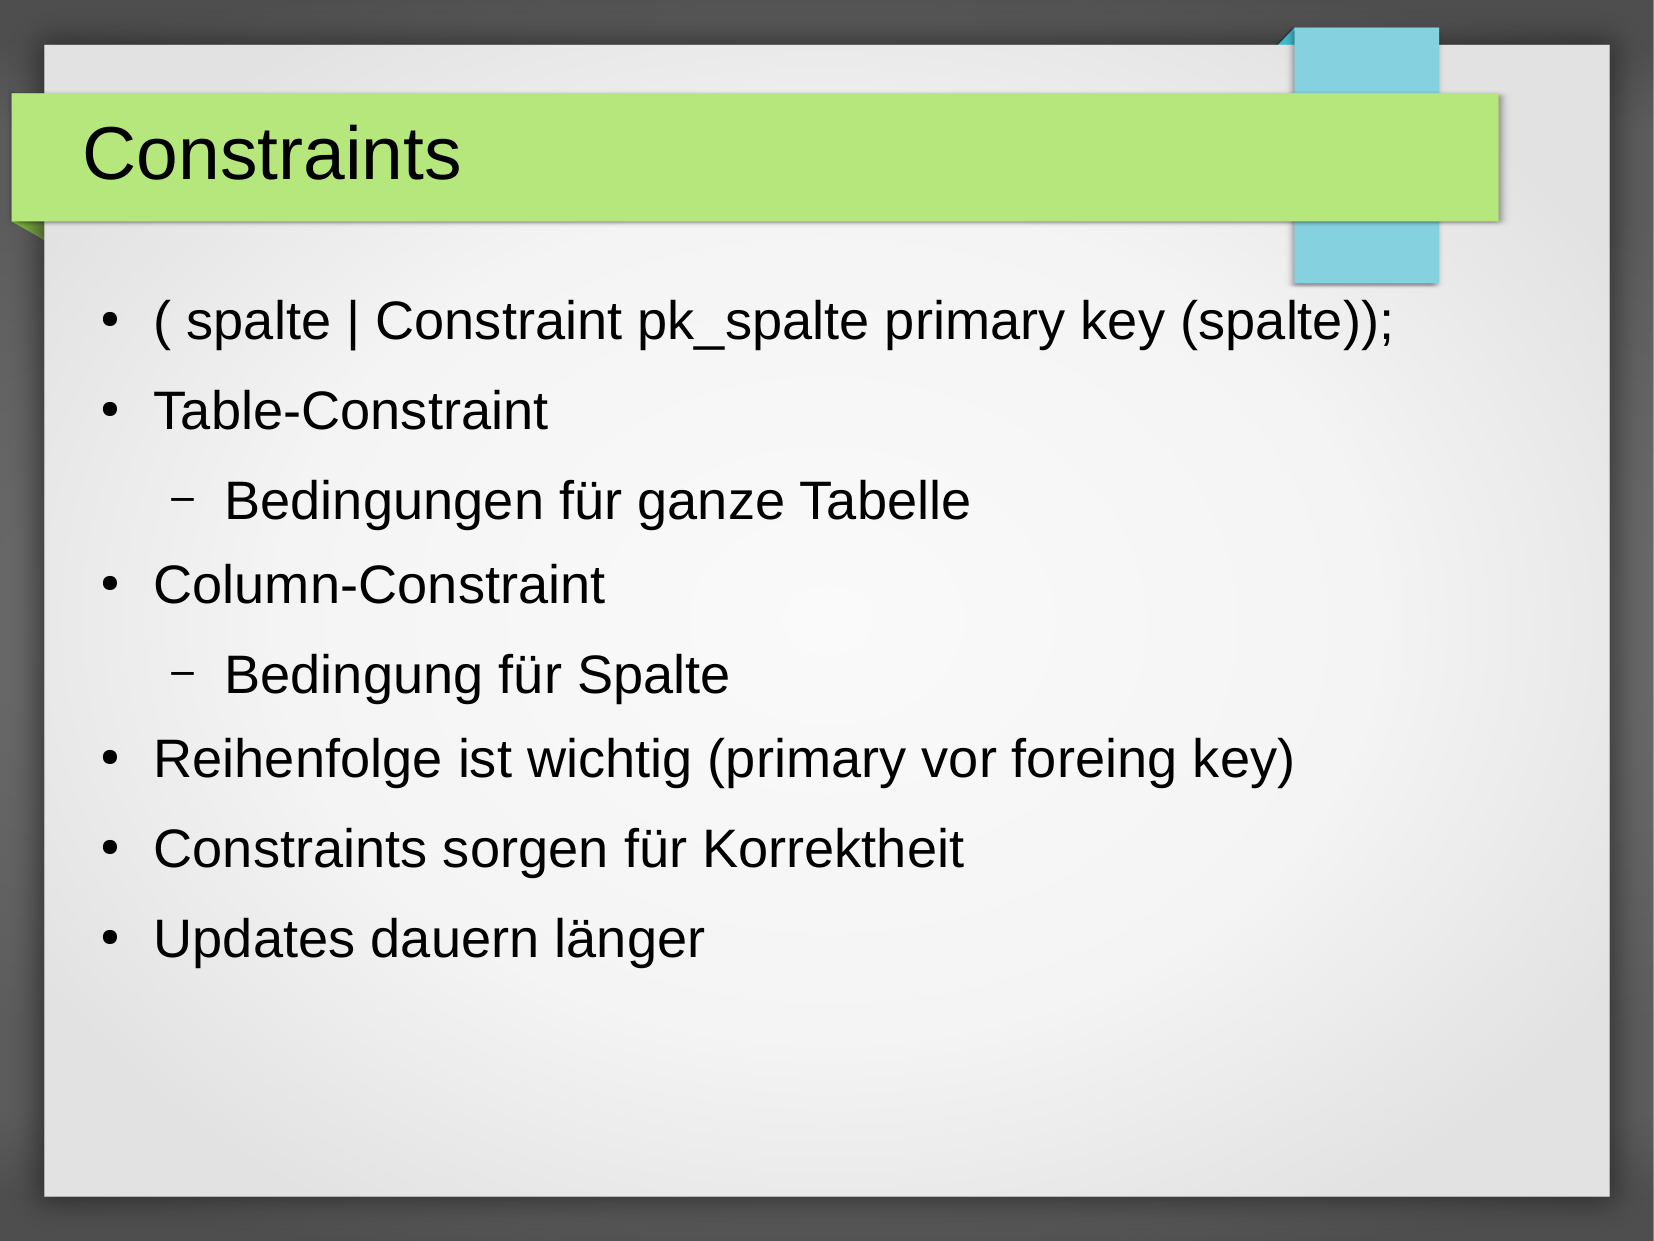

# Constraints
( spalte | Constraint pk_spalte primary key (spalte));
Table-Constraint
Bedingungen für ganze Tabelle
Column-Constraint
Bedingung für Spalte
Reihenfolge ist wichtig (primary vor foreing key)
Constraints sorgen für Korrektheit
Updates dauern länger